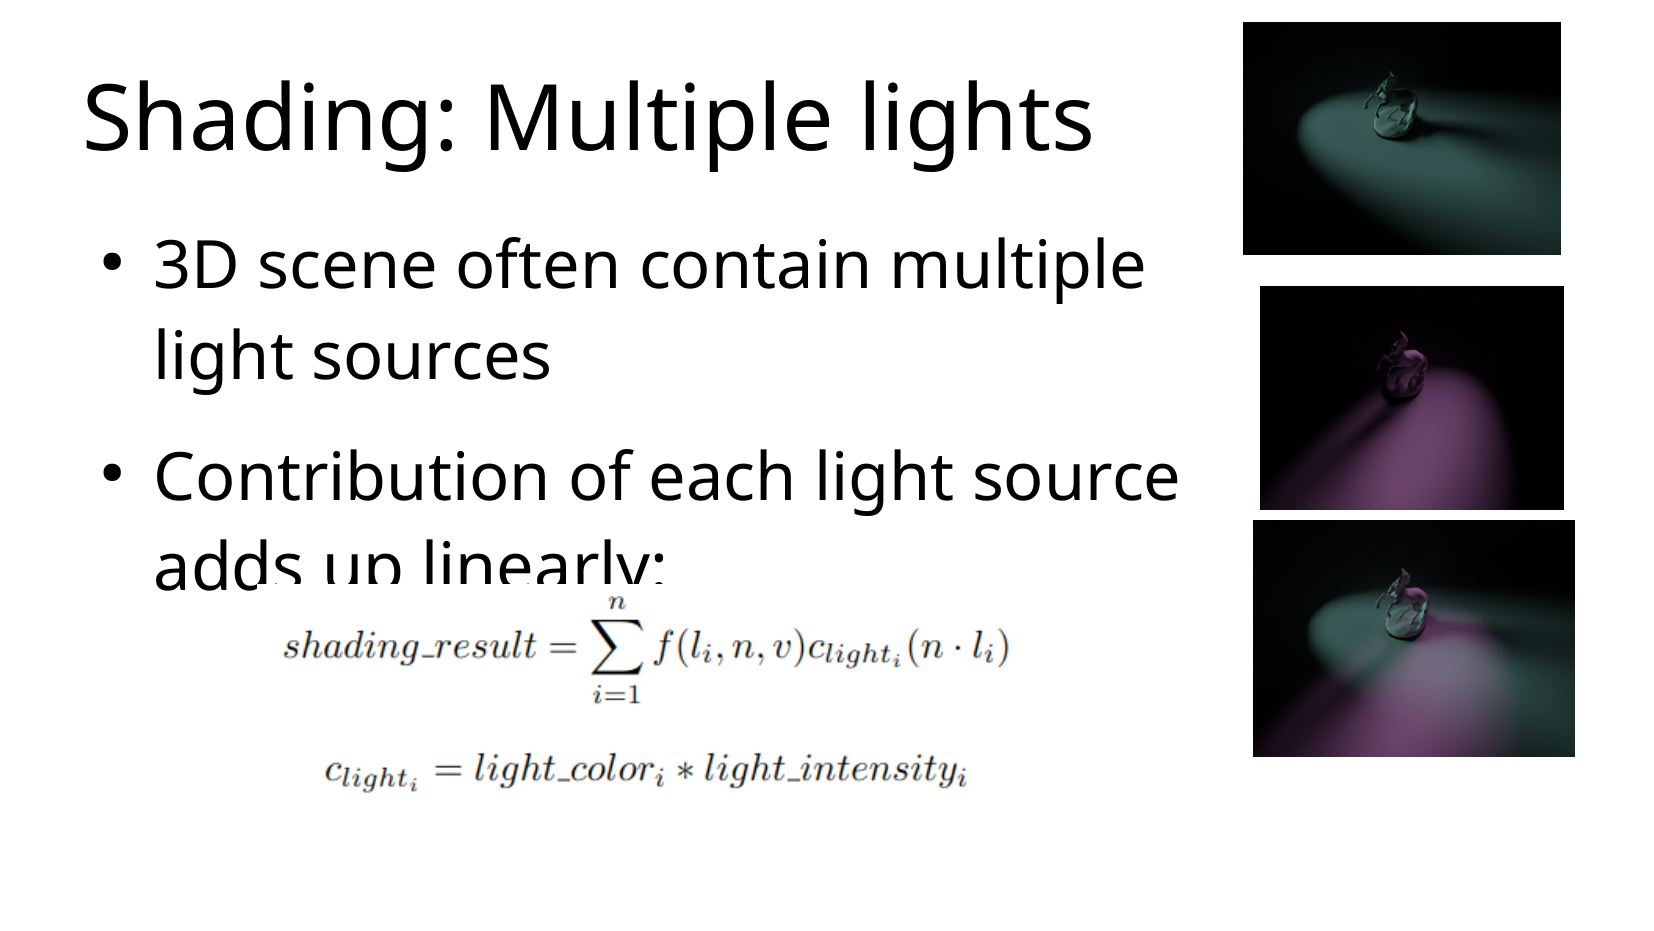

# Shading: Multiple lights
3D scene often contain multiple light sources
Contribution of each light source adds up linearly: